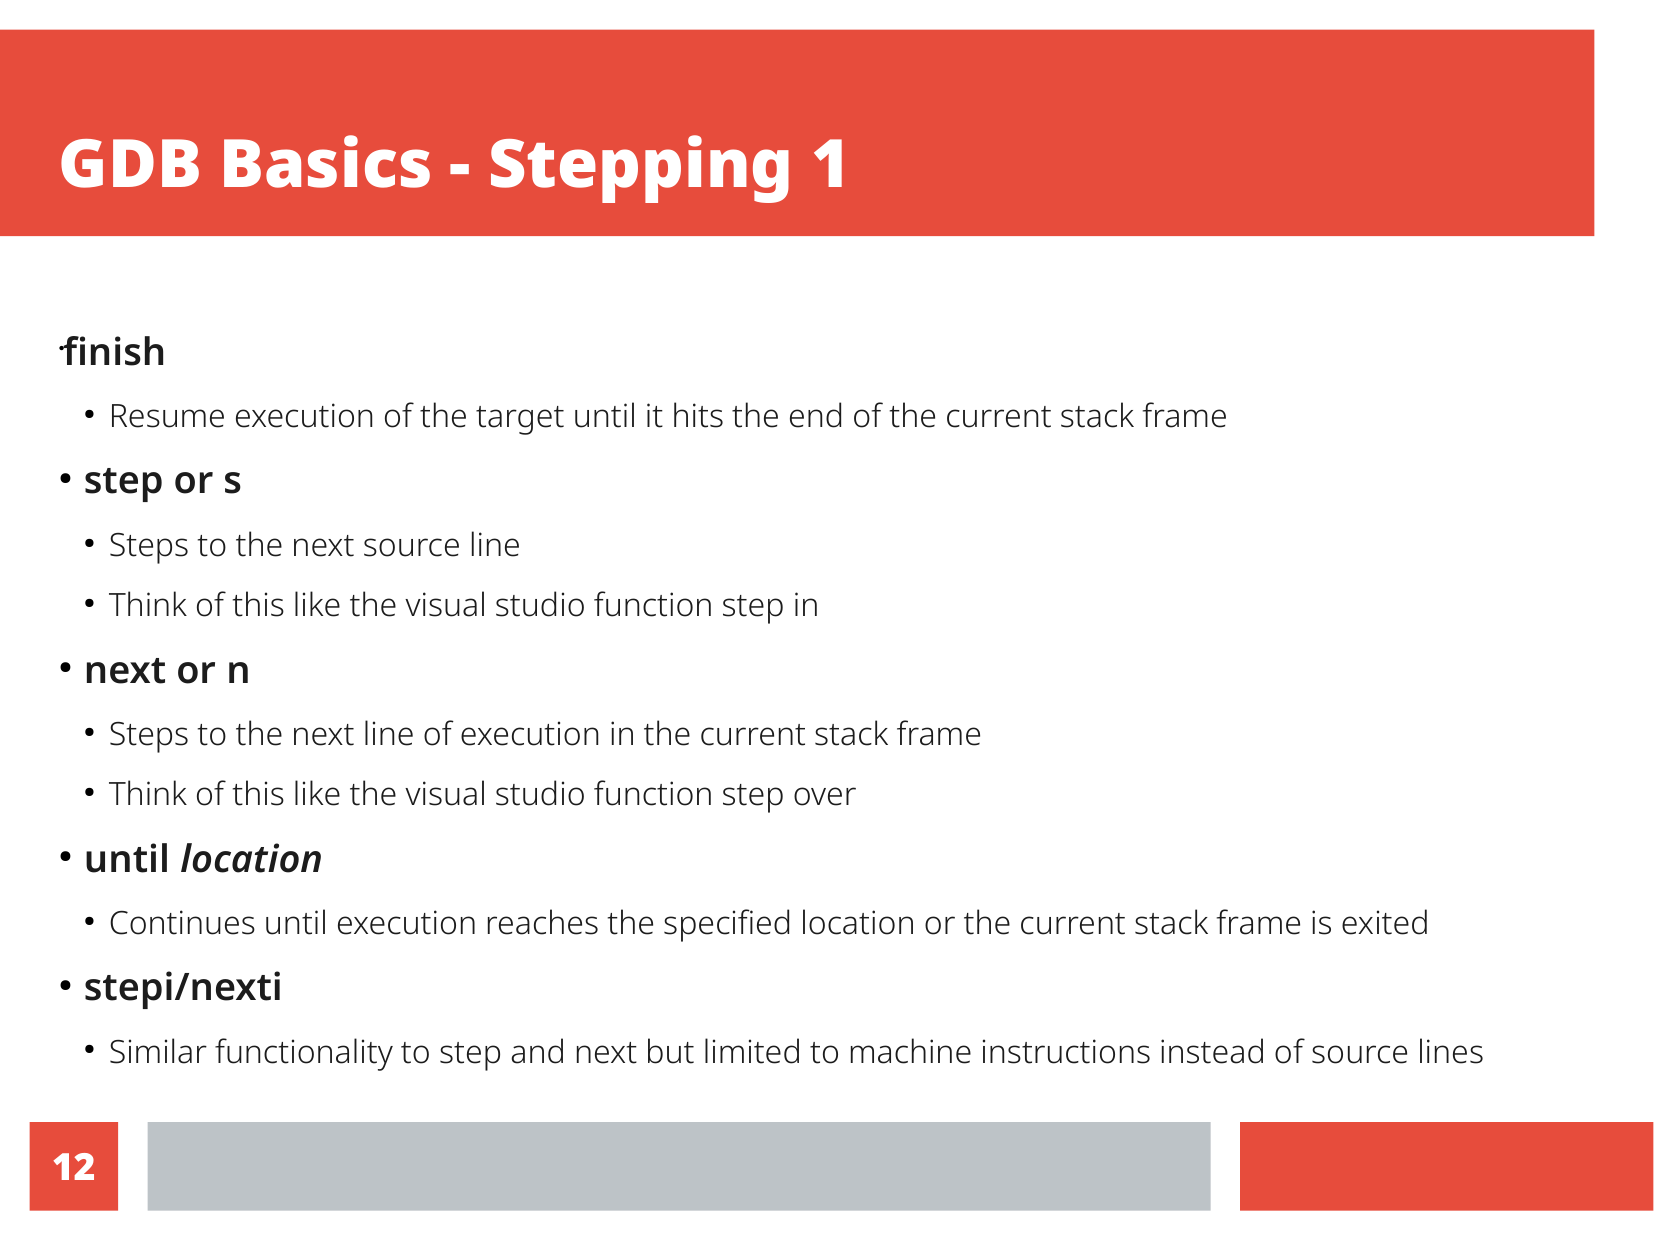

# GDB Basics - Stepping 1
finish
Resume execution of the target until it hits the end of the current stack frame
step or s
Steps to the next source line
Think of this like the visual studio function step in
next or n
Steps to the next line of execution in the current stack frame
Think of this like the visual studio function step over
until location
Continues until execution reaches the specified location or the current stack frame is exited
stepi/nexti
Similar functionality to step and next but limited to machine instructions instead of source lines
12